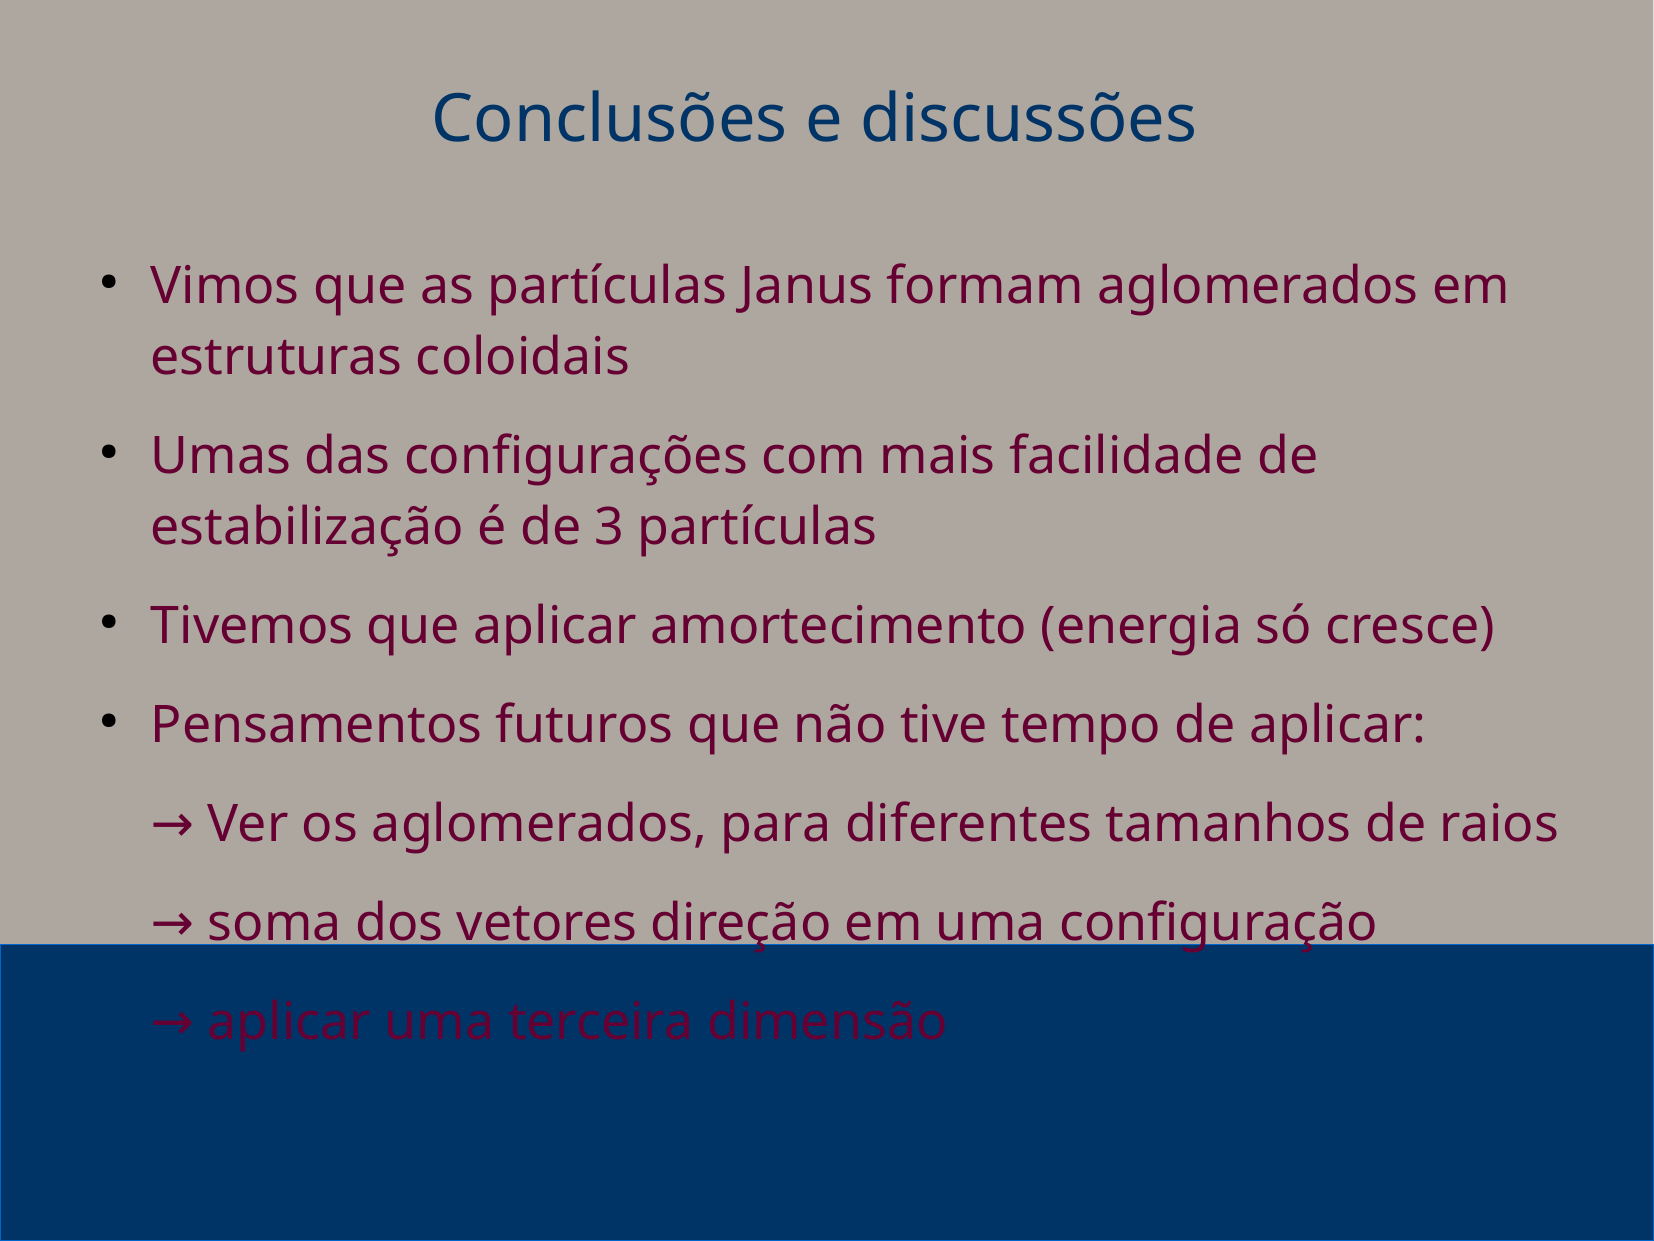

Conclusões e discussões
# Vimos que as partículas Janus formam aglomerados em estruturas coloidais
Umas das configurações com mais facilidade de estabilização é de 3 partículas
Tivemos que aplicar amortecimento (energia só cresce)
Pensamentos futuros que não tive tempo de aplicar:
→ Ver os aglomerados, para diferentes tamanhos de raios
→ soma dos vetores direção em uma configuração
→ aplicar uma terceira dimensão